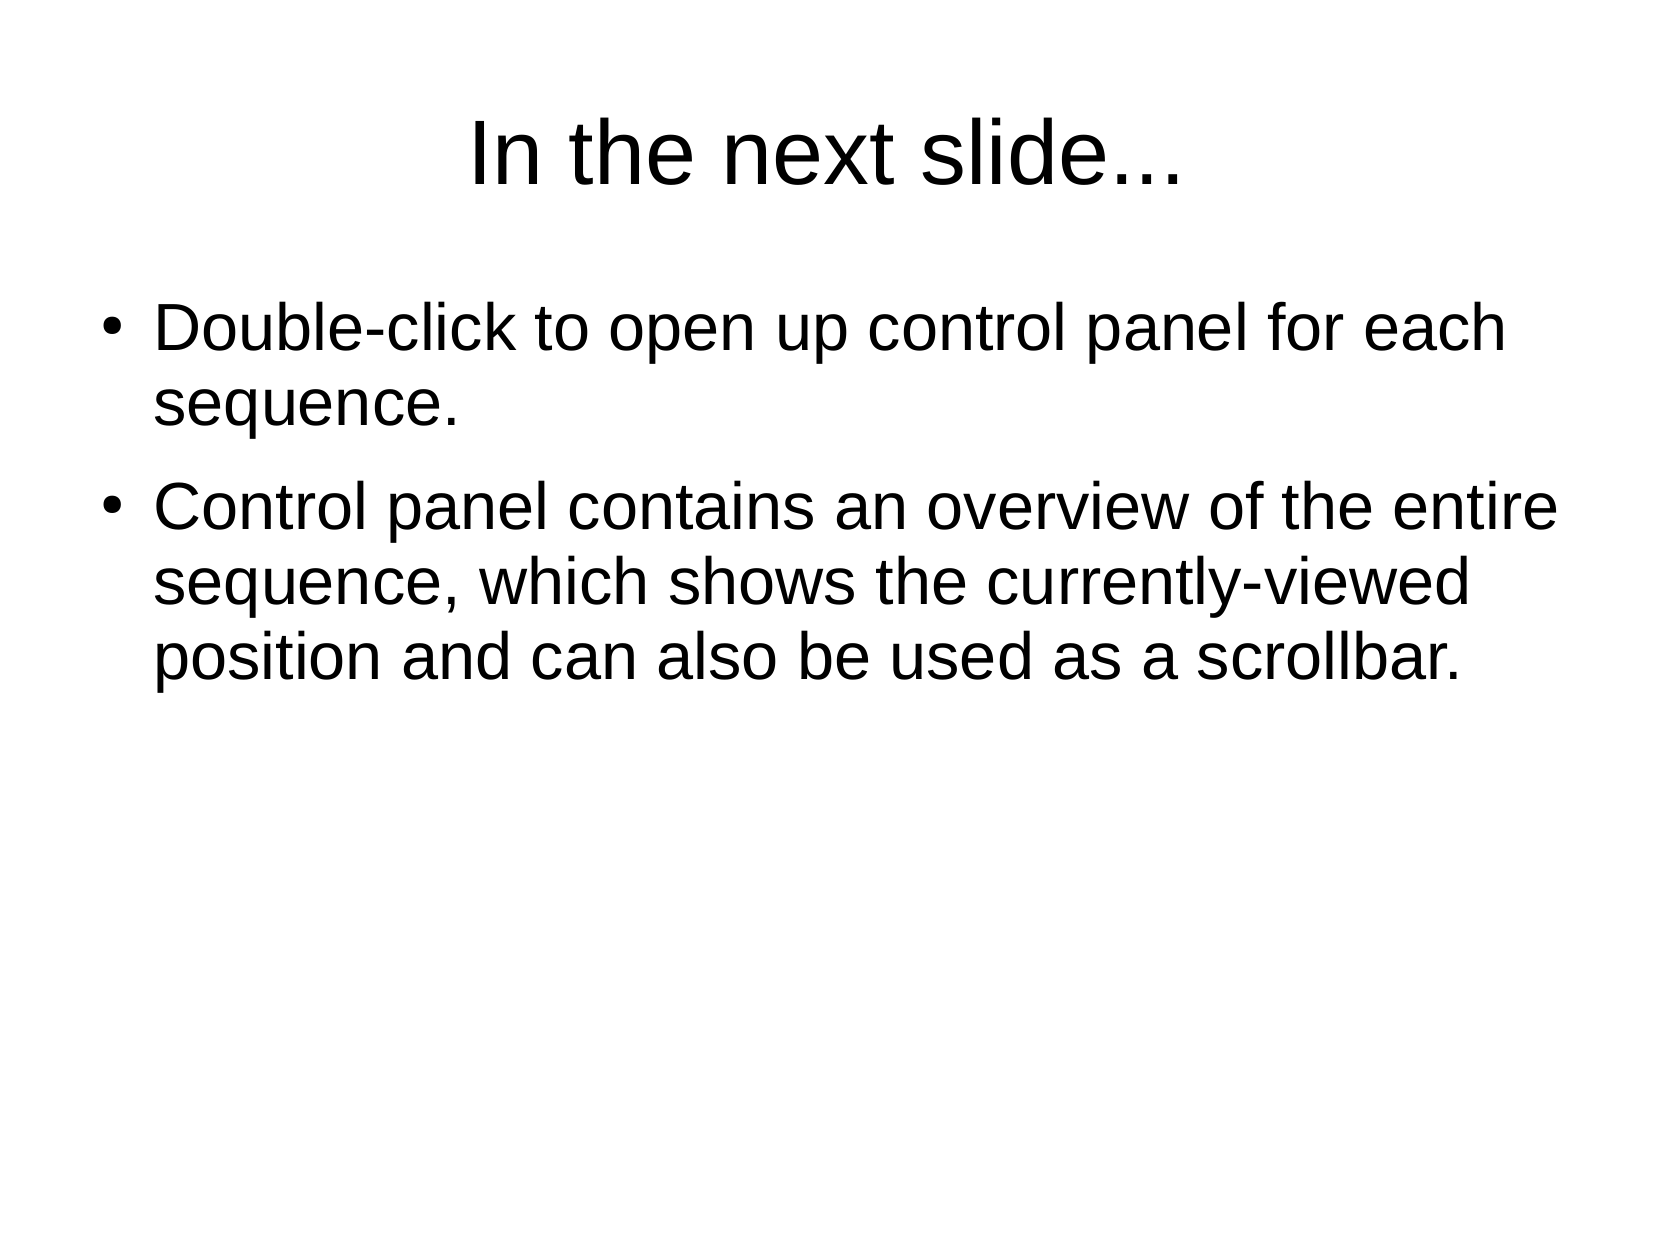

# In the next slide...
Double-click to open up control panel for each sequence.
Control panel contains an overview of the entire sequence, which shows the currently-viewed position and can also be used as a scrollbar.